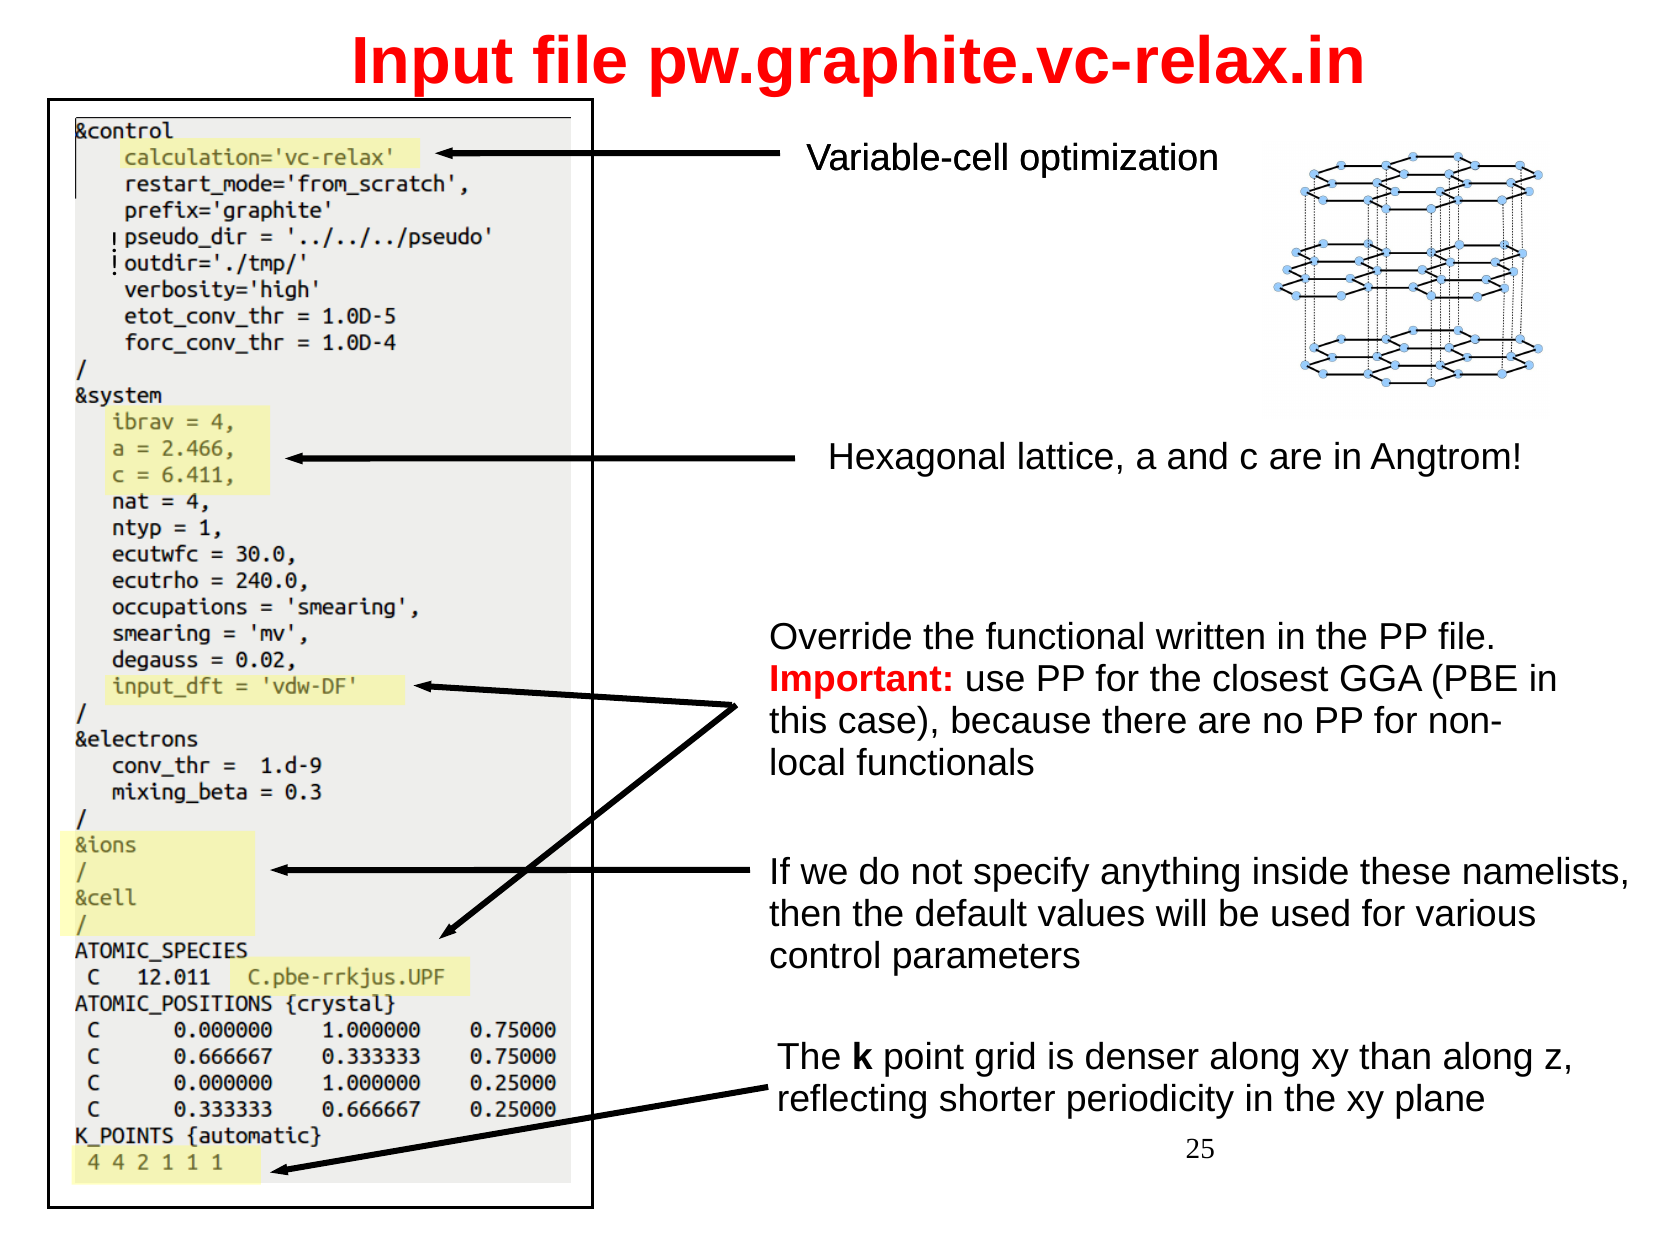

# Input file pw.graphite.vc-relax.in
Variable-cell optimization
Variable-cell optimization
!
!
Hexagonal lattice, a and c are in Angtrom!
Override the functional written in the PP file.
Important: use PP for the closest GGA (PBE in
this case), because there are no PP for non-
local functionals
If we do not specify anything inside these namelists,
then the default values will be used for various
control parameters
The k point grid is denser along xy than along z,
reflecting shorter periodicity in the xy plane